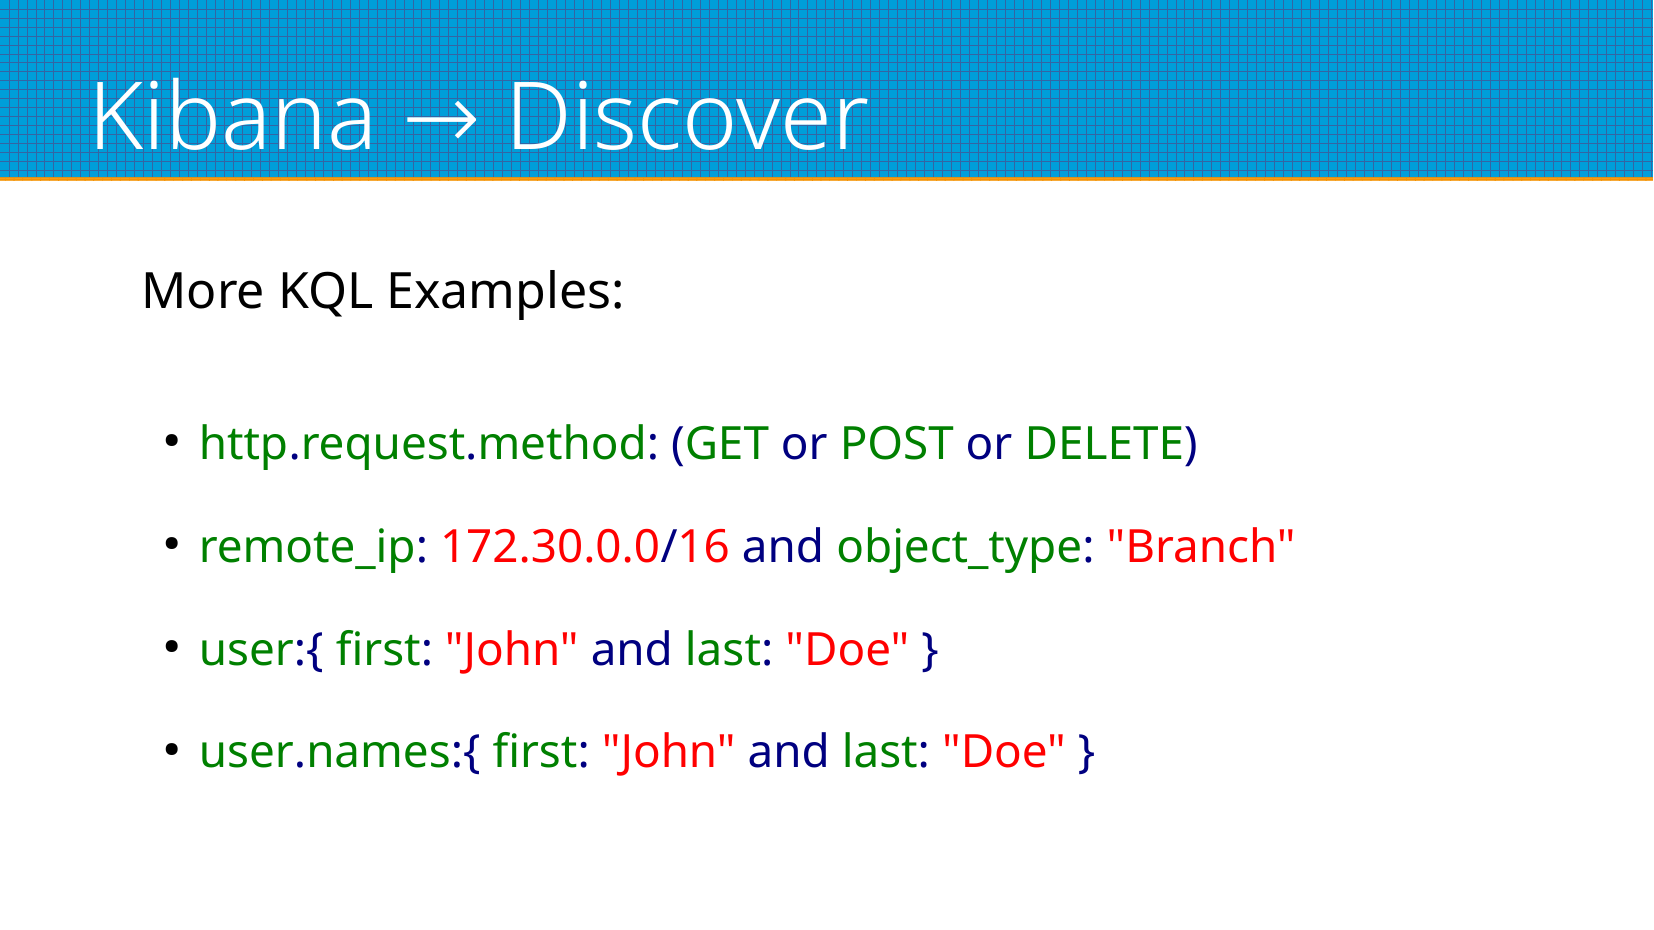

# Kibana → Discover
More KQL Examples:
http.request.method: (GET or POST or DELETE)
remote_ip: 172.30.0.0/16 and object_type: "Branch"
user:{ first: "John" and last: "Doe" }
user.names:{ first: "John" and last: "Doe" }